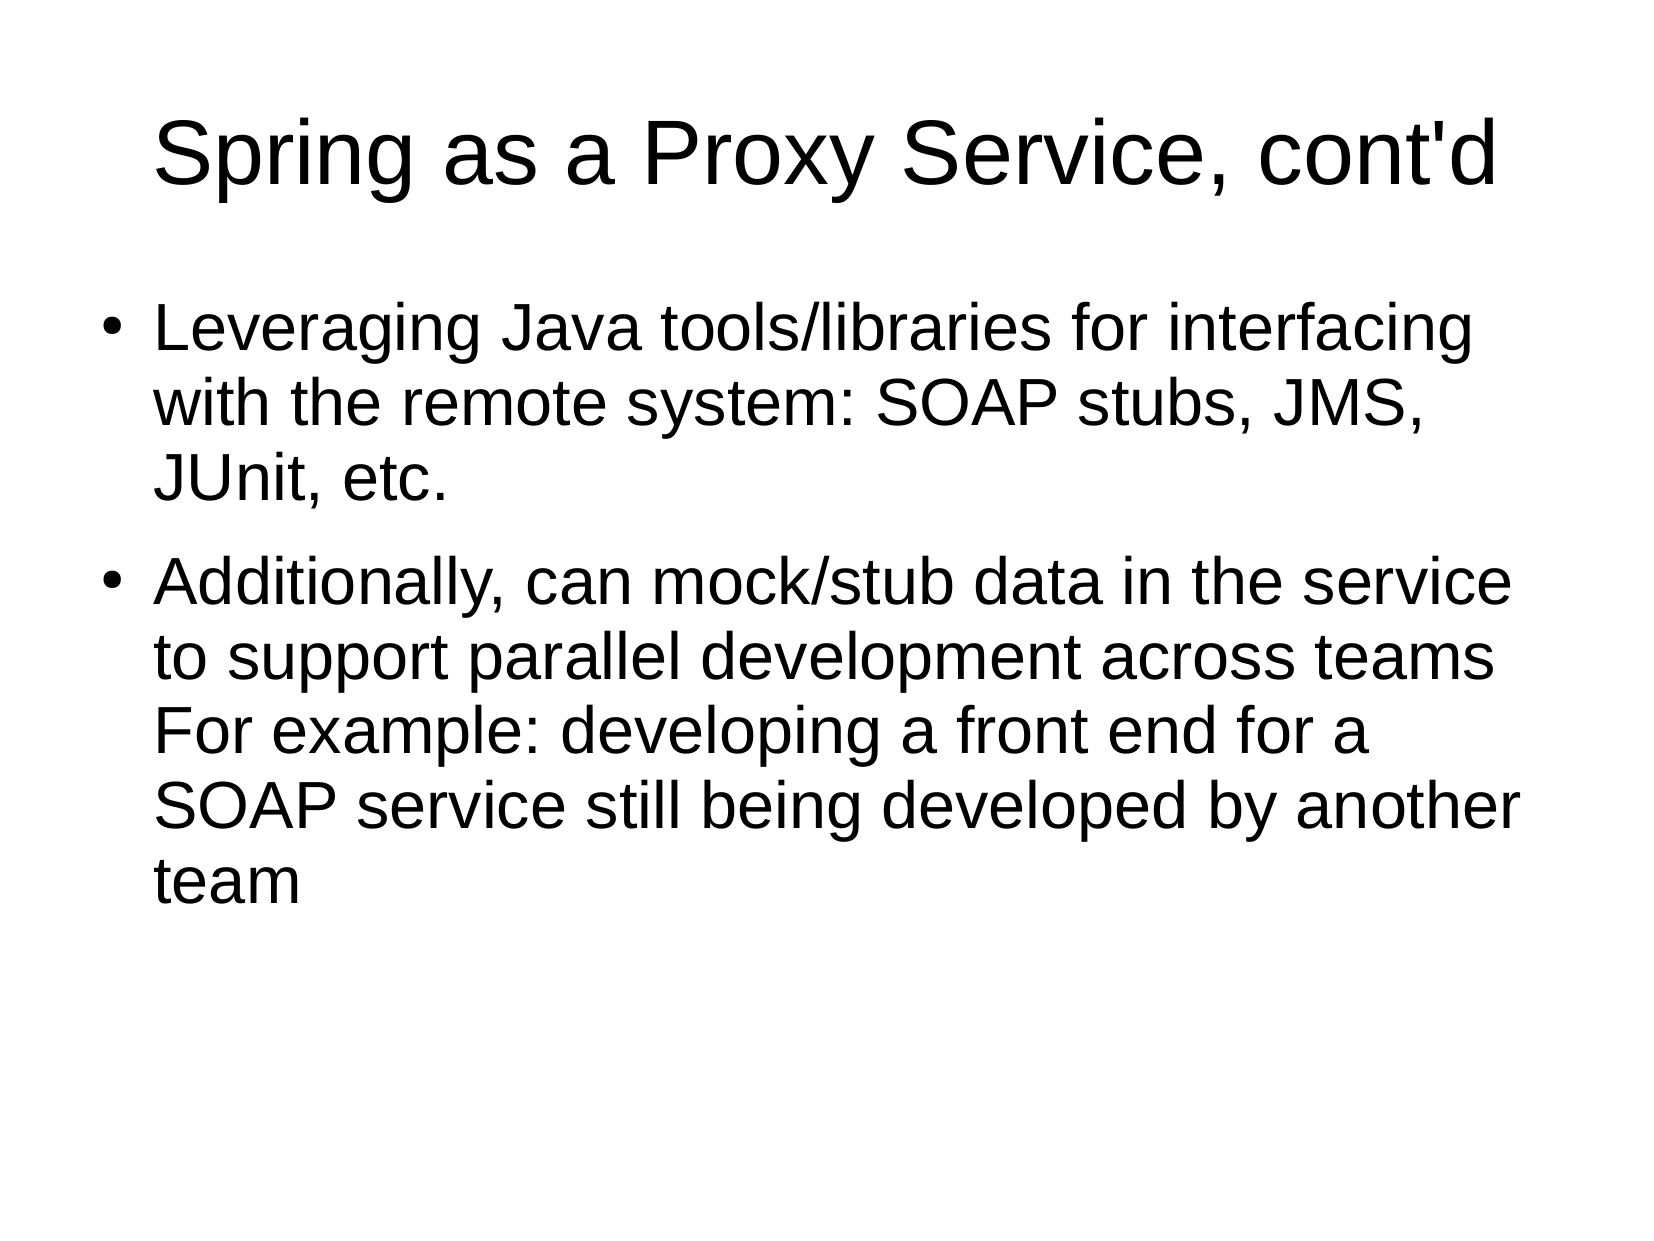

# Spring as a Proxy Service, cont'd
Leveraging Java tools/libraries for interfacing with the remote system: SOAP stubs, JMS, JUnit, etc.
Additionally, can mock/stub data in the service to support parallel development across teams
For example: developing a front end for a SOAP service still being developed by another team